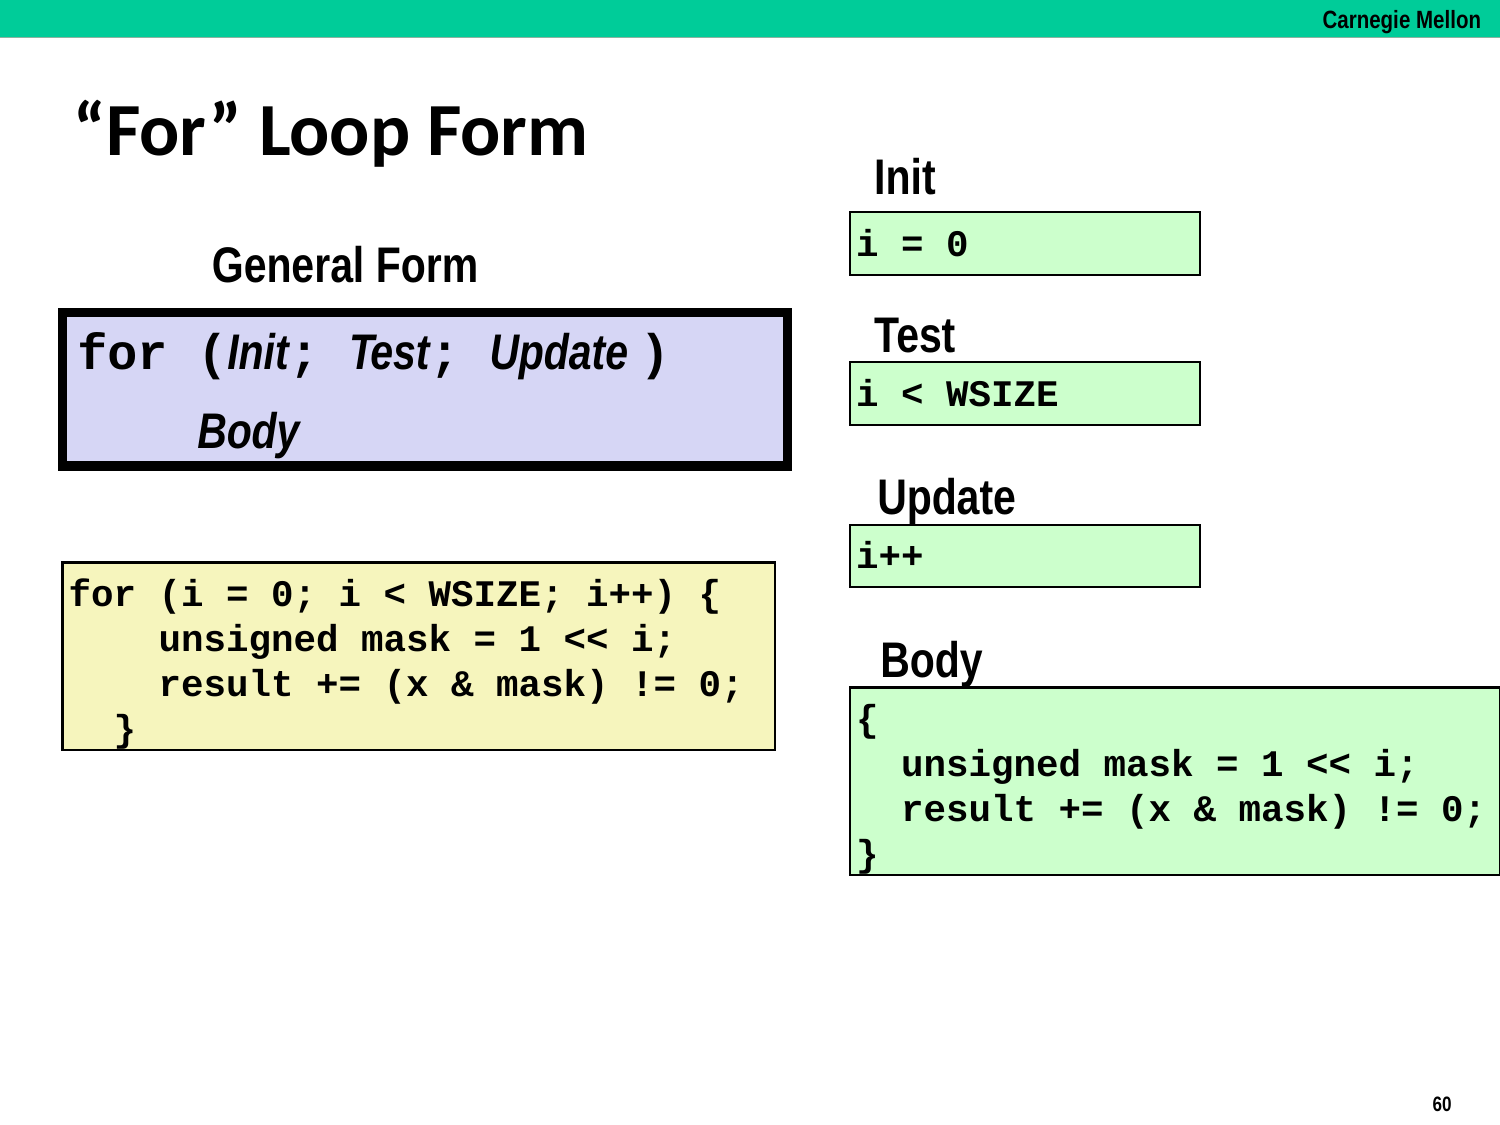

Carnegie Mellon
# “For” Loop Form
Init
i = 0
General Form
Test
for (Init; Test; Update )
 Body
i < WSIZE
Update
i++
for (i = 0; i < WSIZE; i++) {
 unsigned mask = 1 << i;
 result += (x & mask) != 0;
 }
Body
{
 unsigned mask = 1 << i;
 result += (x & mask) != 0;
}